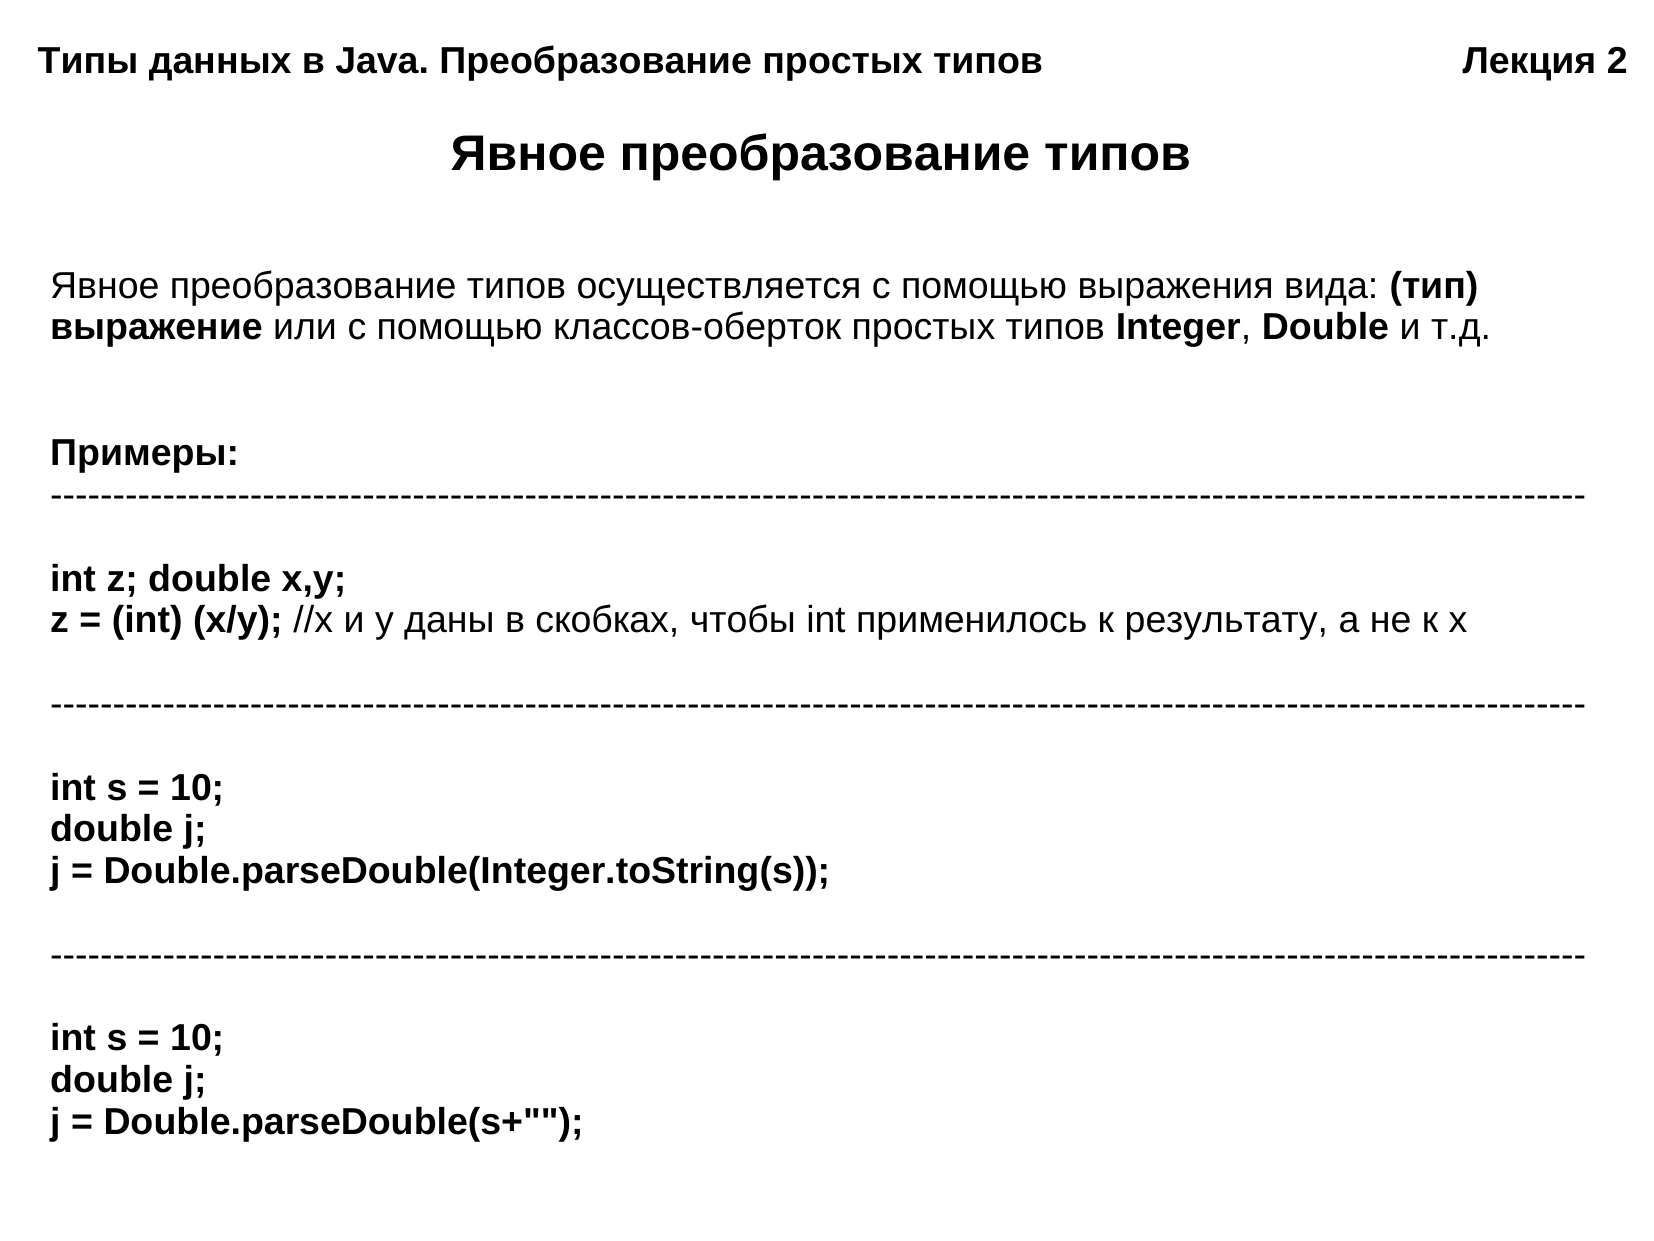

Типы данных в Java. Преобразование простых типов				Лекция 2
Явное преобразование типов
Явное преобразование типов осуществляется с помощью выражения вида: (тип) выражение или с помощью классов-оберток простых типов Integer, Double и т.д.
Примеры:
---------------------------------------------------------------------------------------------------------------------------
int z; double x,y;
z = (int) (x/y); //x и y даны в скобках, чтобы int применилось к результату, а не к x
---------------------------------------------------------------------------------------------------------------------------
int s = 10;
double j;
j = Double.parseDouble(Integer.toString(s));
---------------------------------------------------------------------------------------------------------------------------
int s = 10;
double j;
j = Double.parseDouble(s+"");